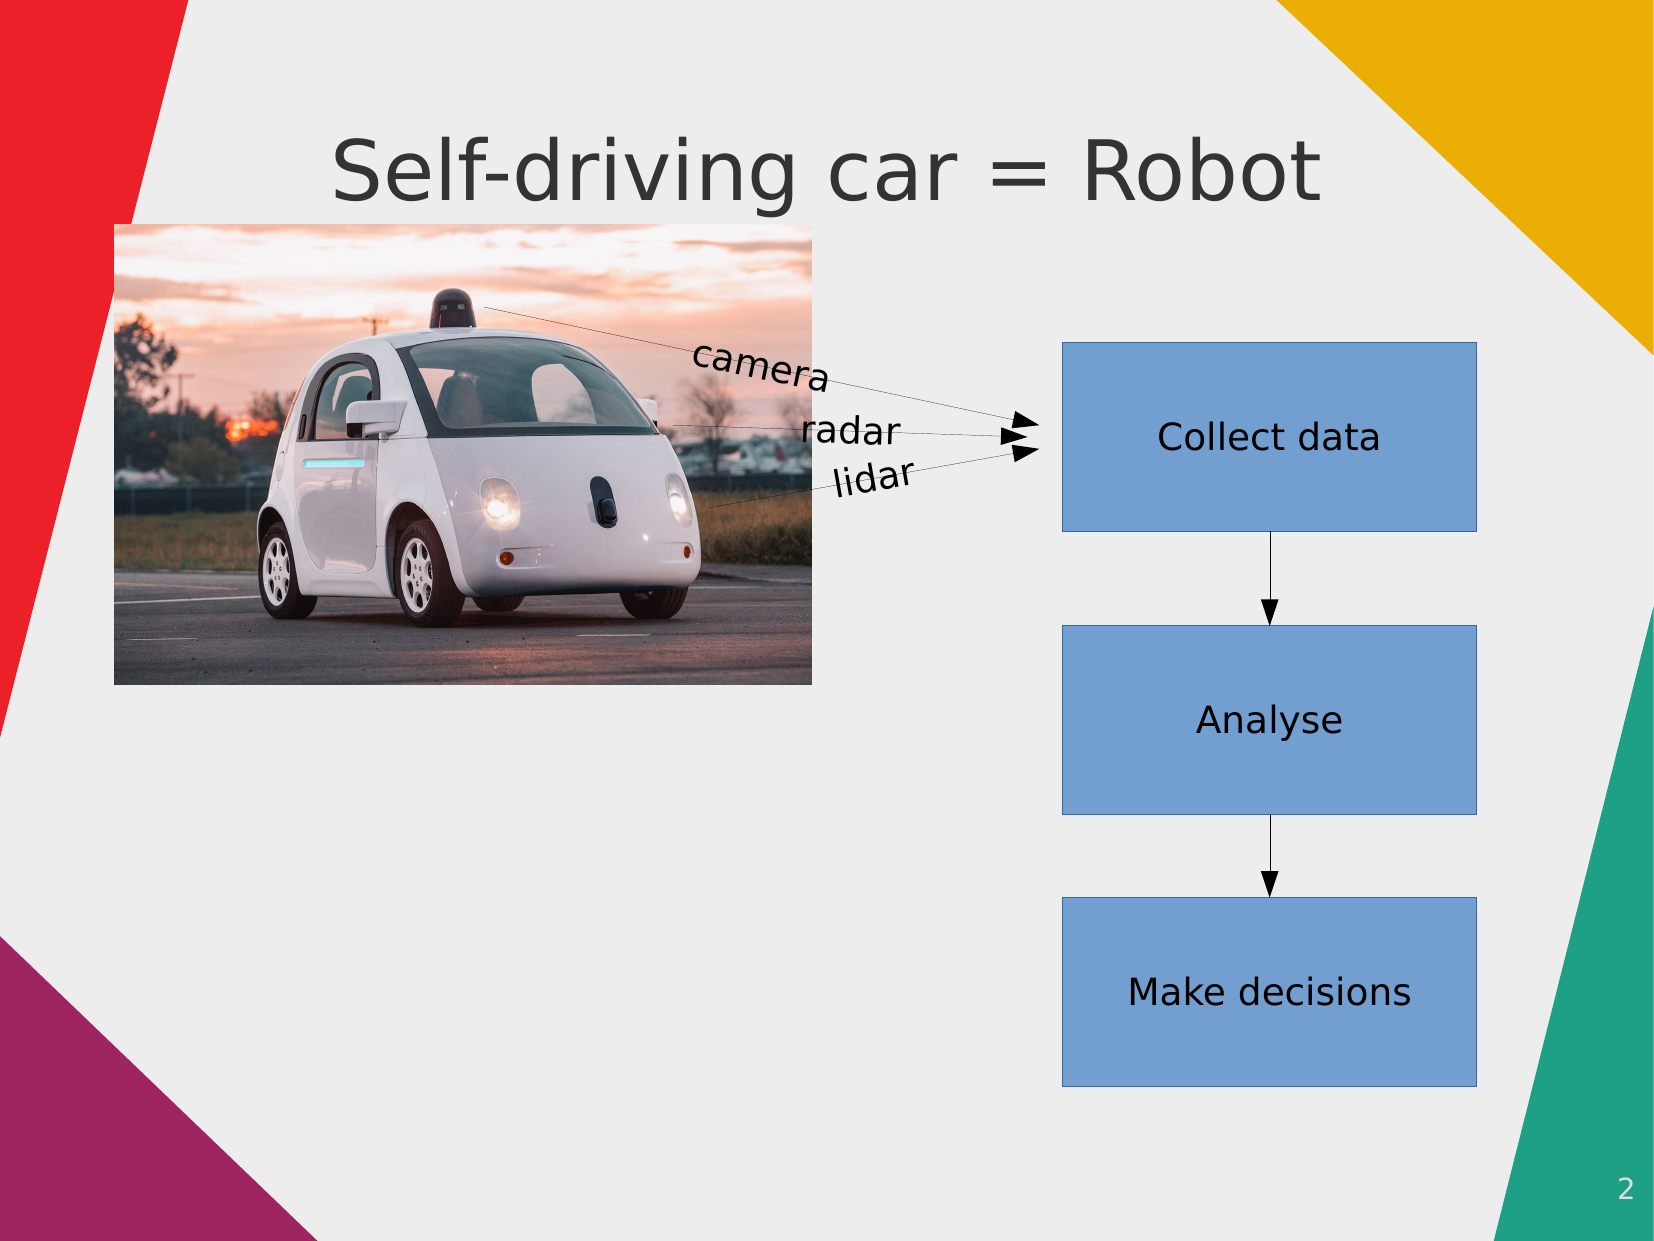

# Self-driving car = Robot
camera
Collect data
radar
lidar
Analyse
Make decisions
2